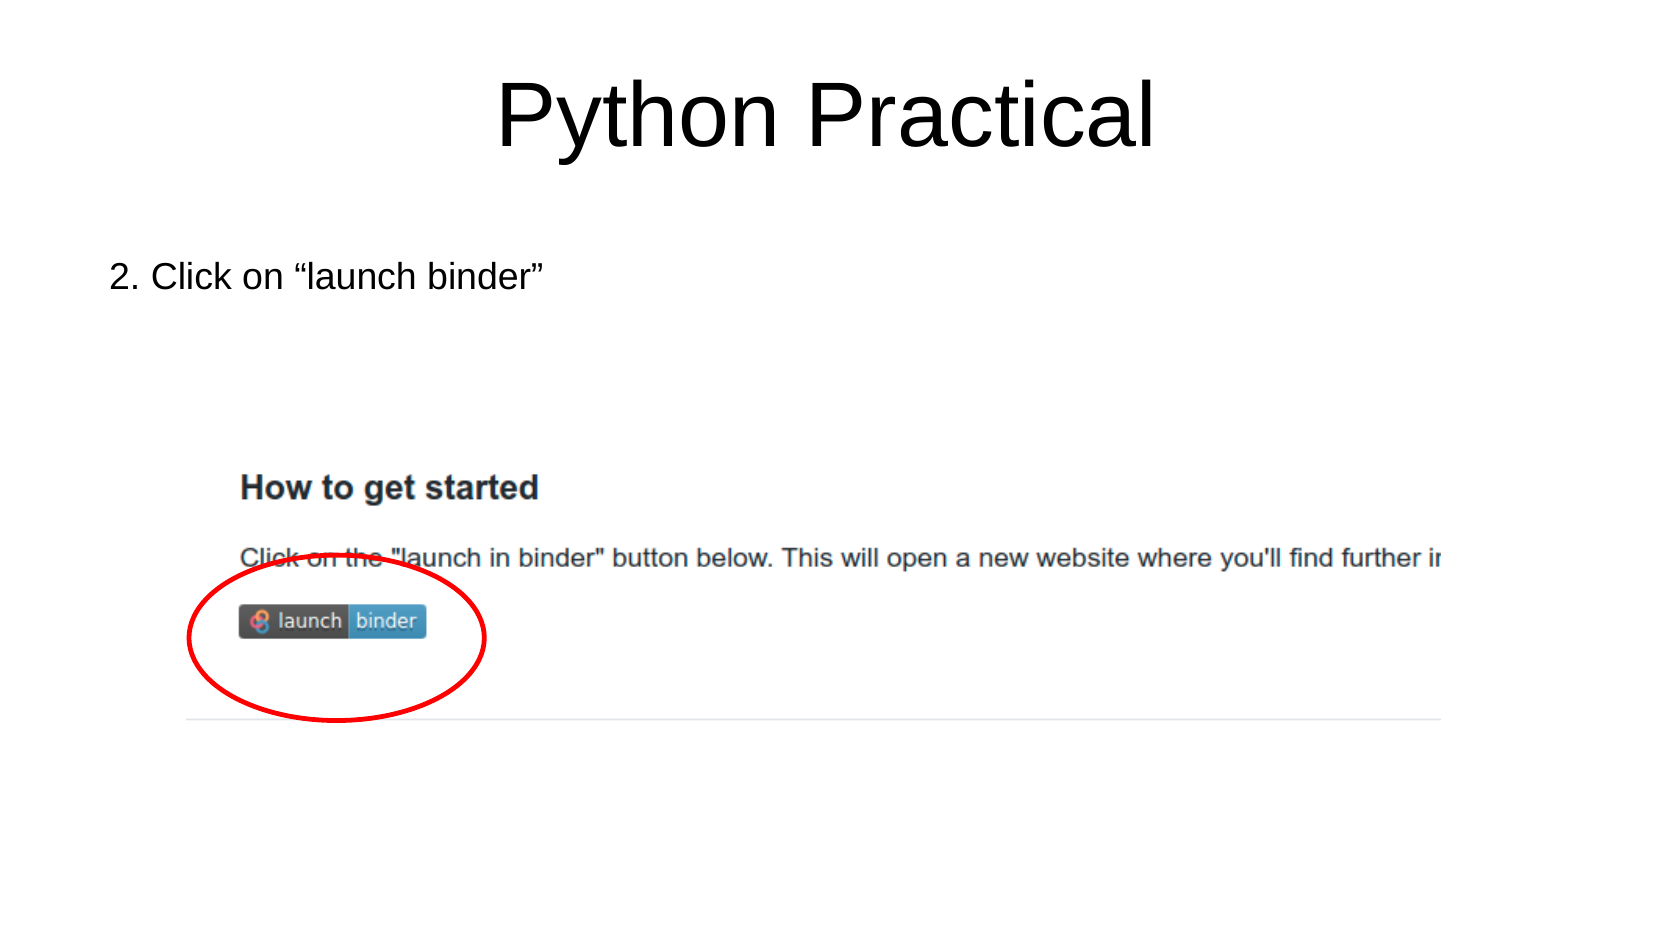

# Python Practical
2. Click on “launch binder”